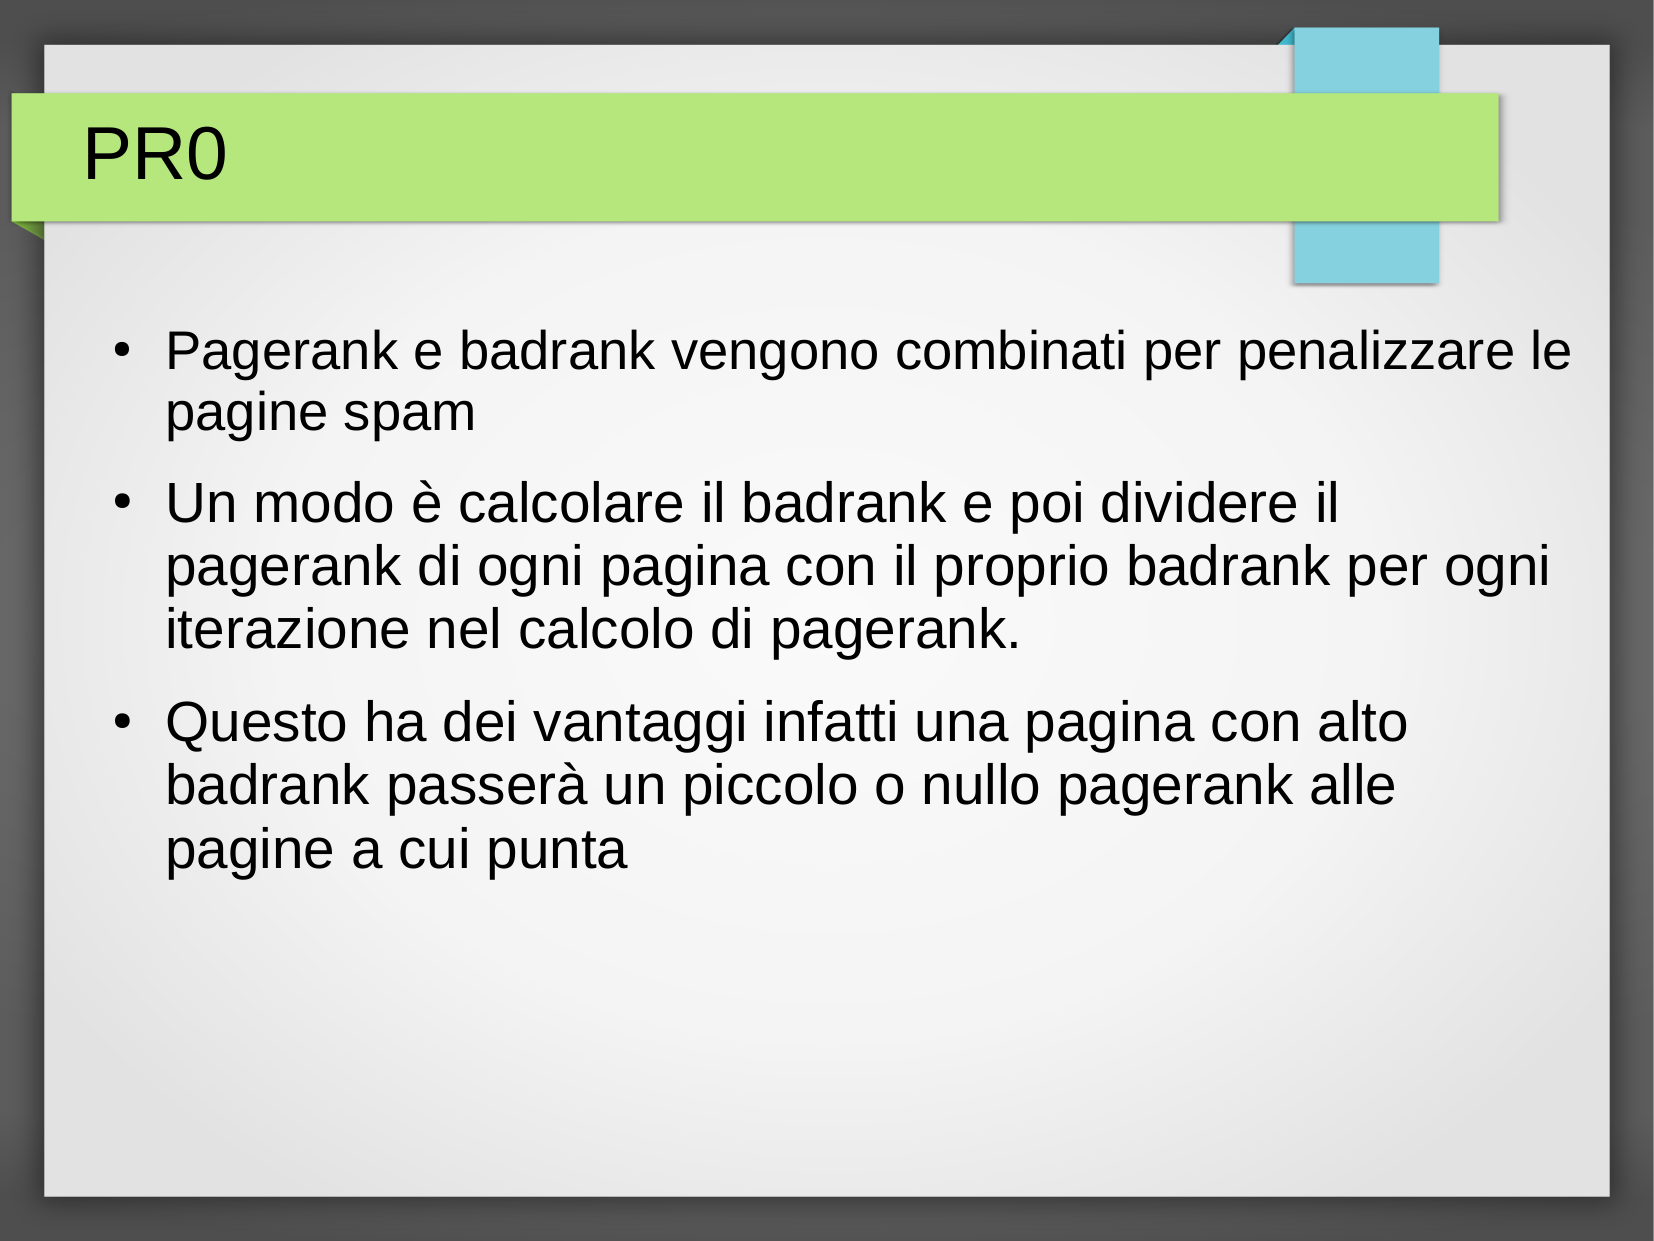

# PR0
Pagerank e badrank vengono combinati per penalizzare le pagine spam
Un modo è calcolare il badrank e poi dividere il pagerank di ogni pagina con il proprio badrank per ogni iterazione nel calcolo di pagerank.
Questo ha dei vantaggi infatti una pagina con alto badrank passerà un piccolo o nullo pagerank alle pagine a cui punta